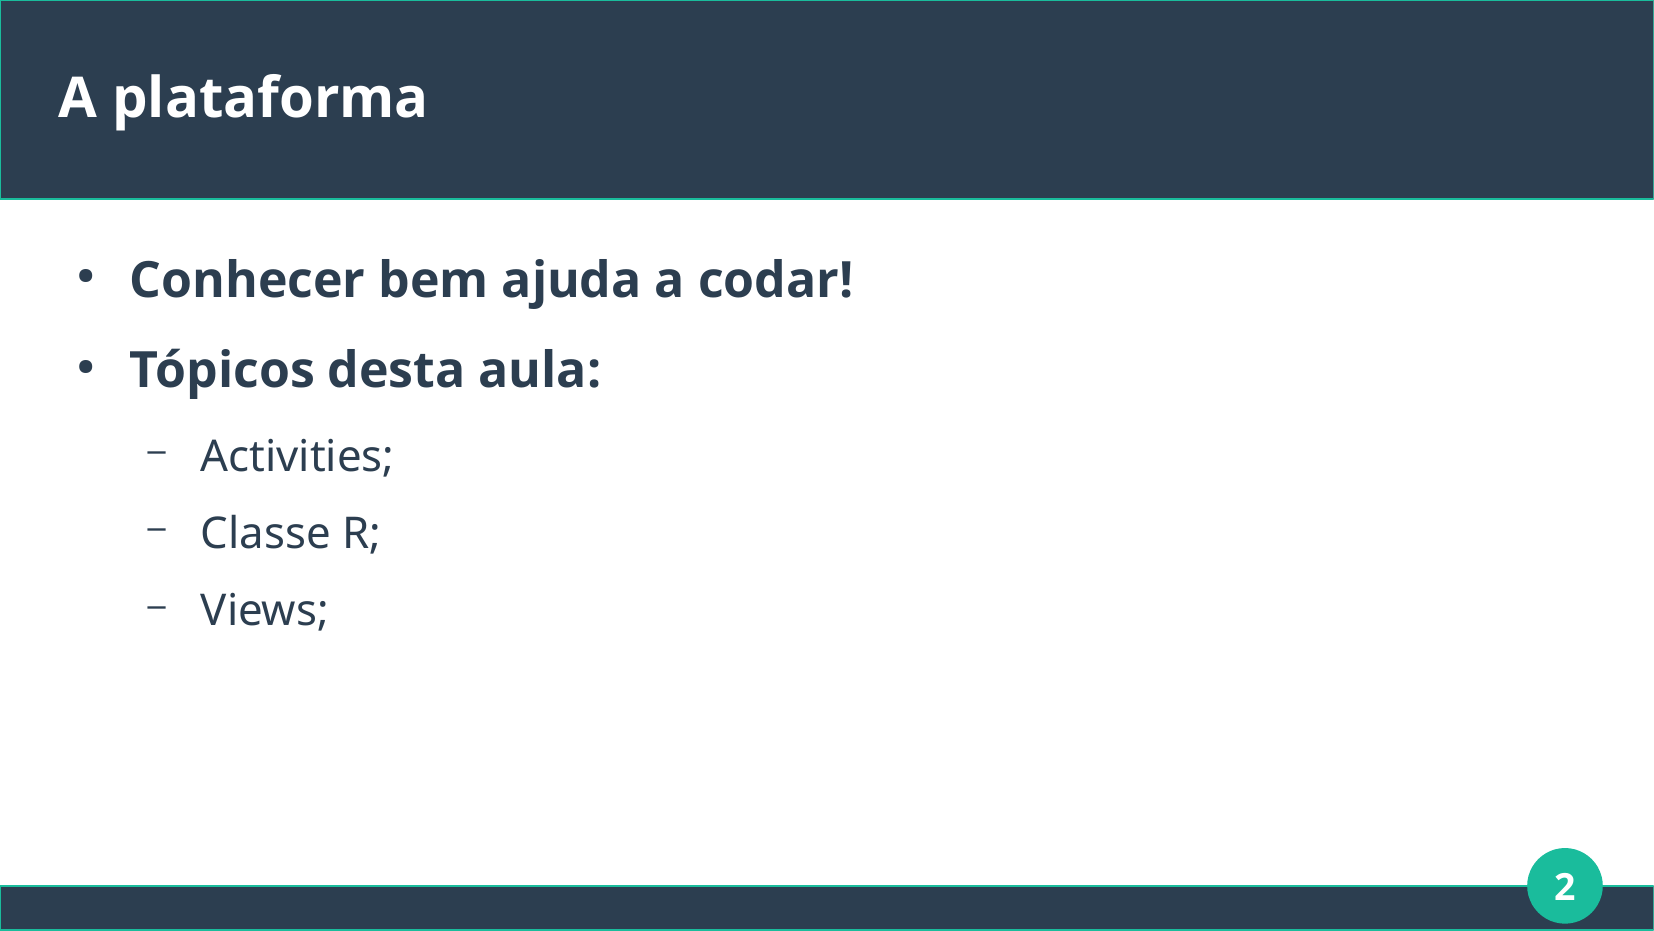

# A plataforma
Conhecer bem ajuda a codar!
Tópicos desta aula:
Activities;
Classe R;
Views;
2